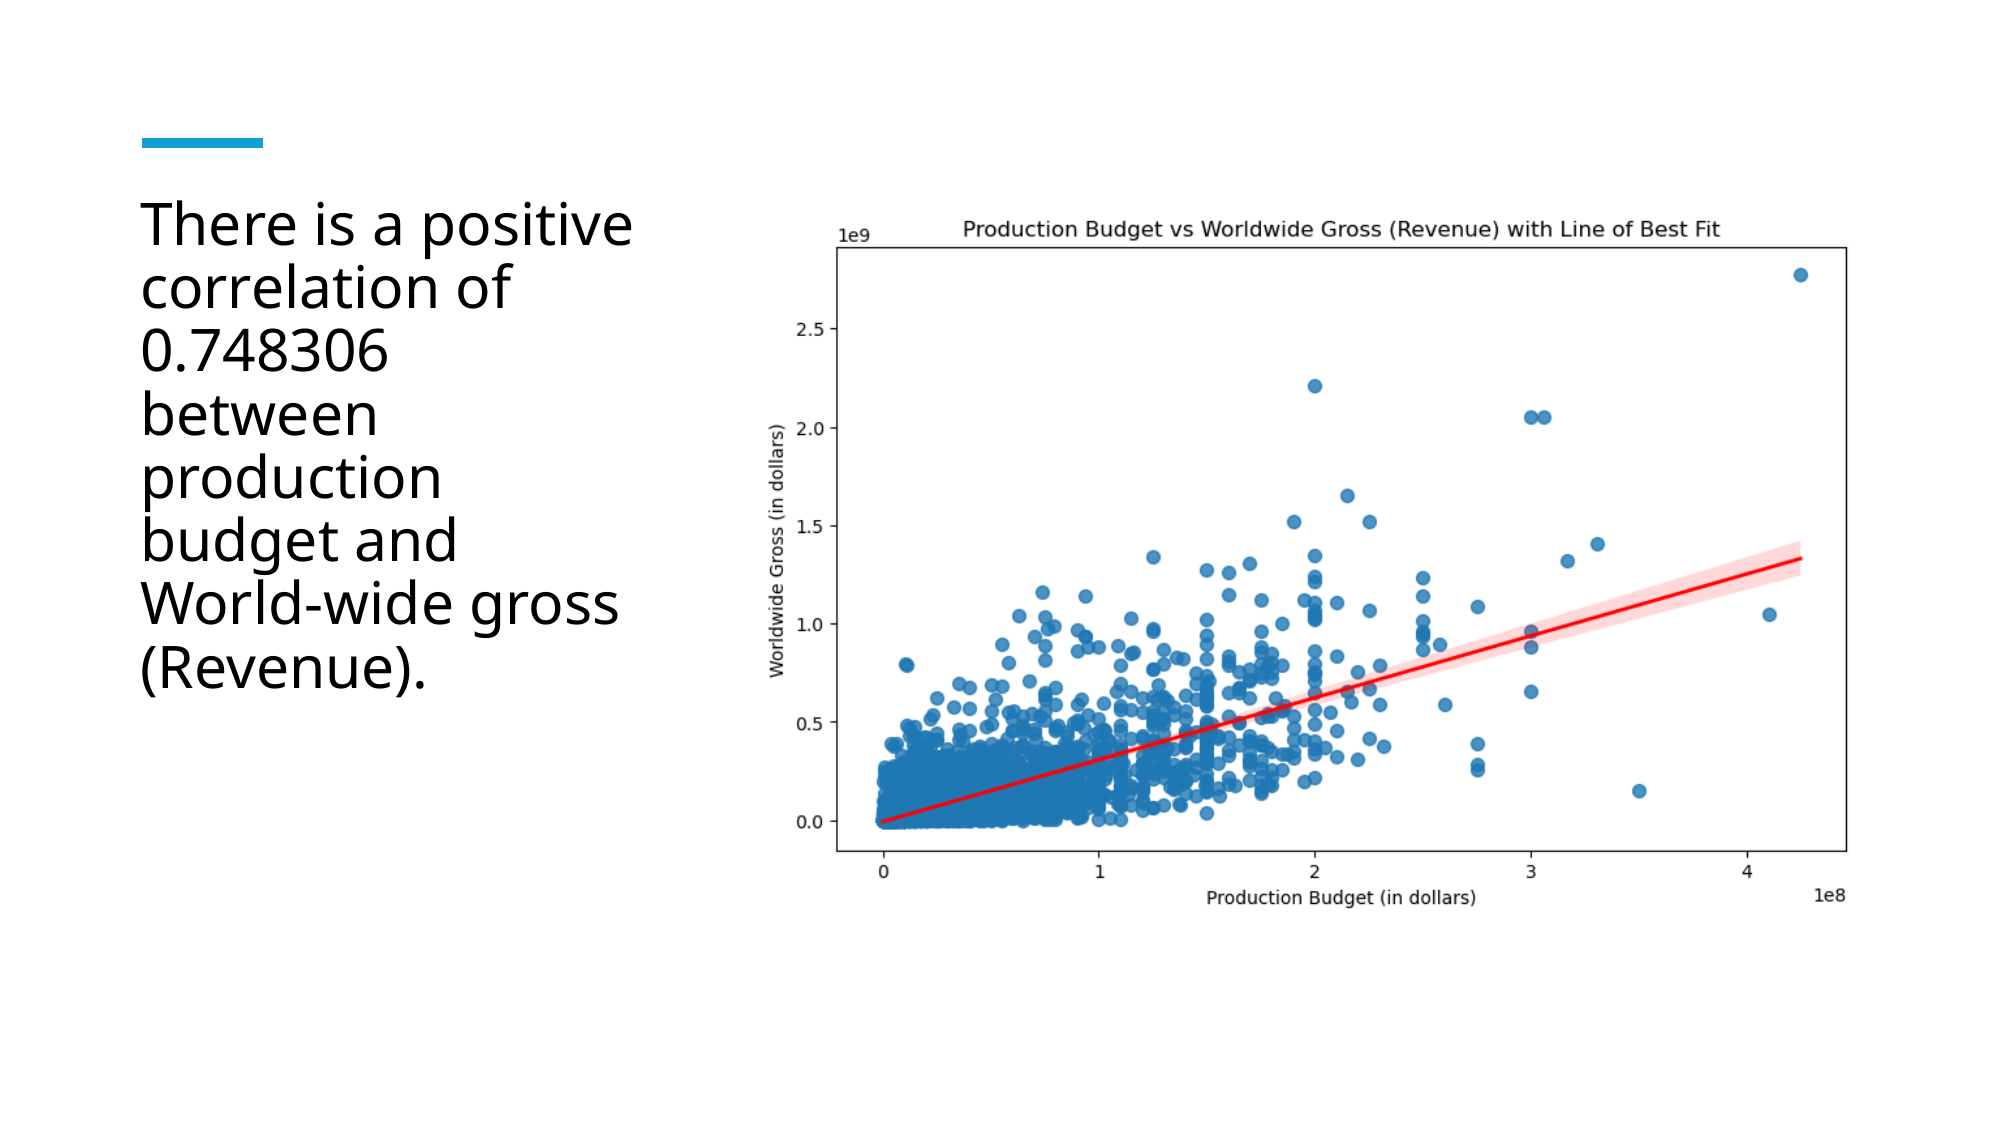

# There is a positive correlation of 0.748306 between production budget and World-wide gross (Revenue).